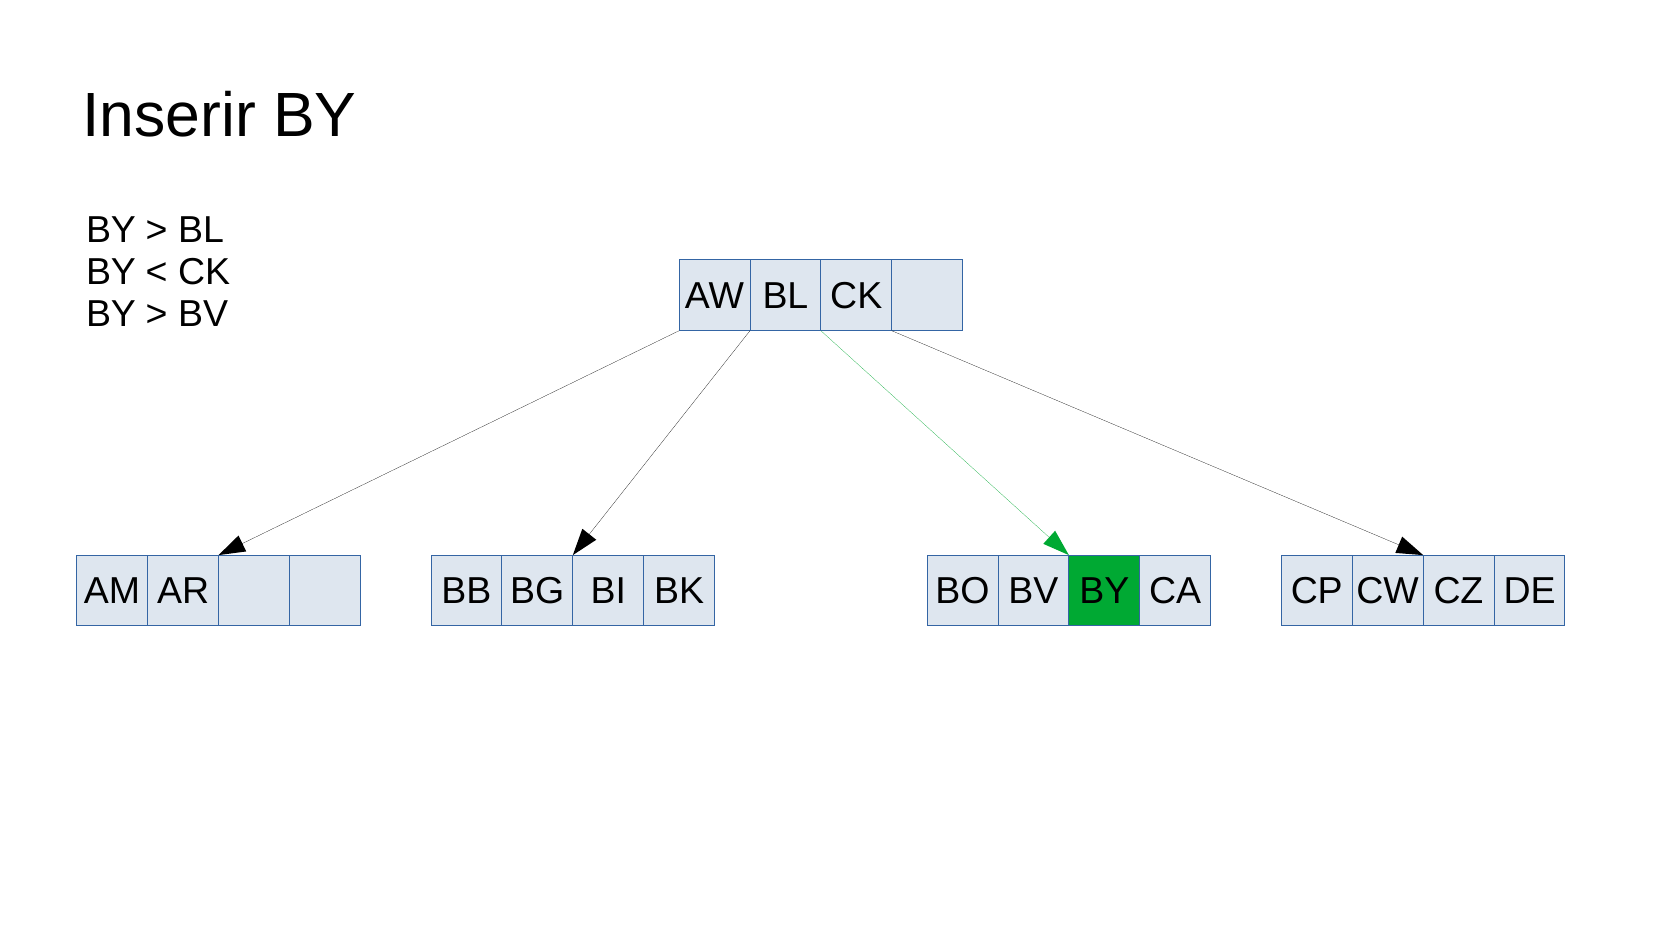

# Inserir BY
BY > BL
BY < CK
BY > BV
AW
BL
CK
AM
AR
BB
BG
BI
BK
BO
BV
BY
CA
CP
CW
CZ
DE